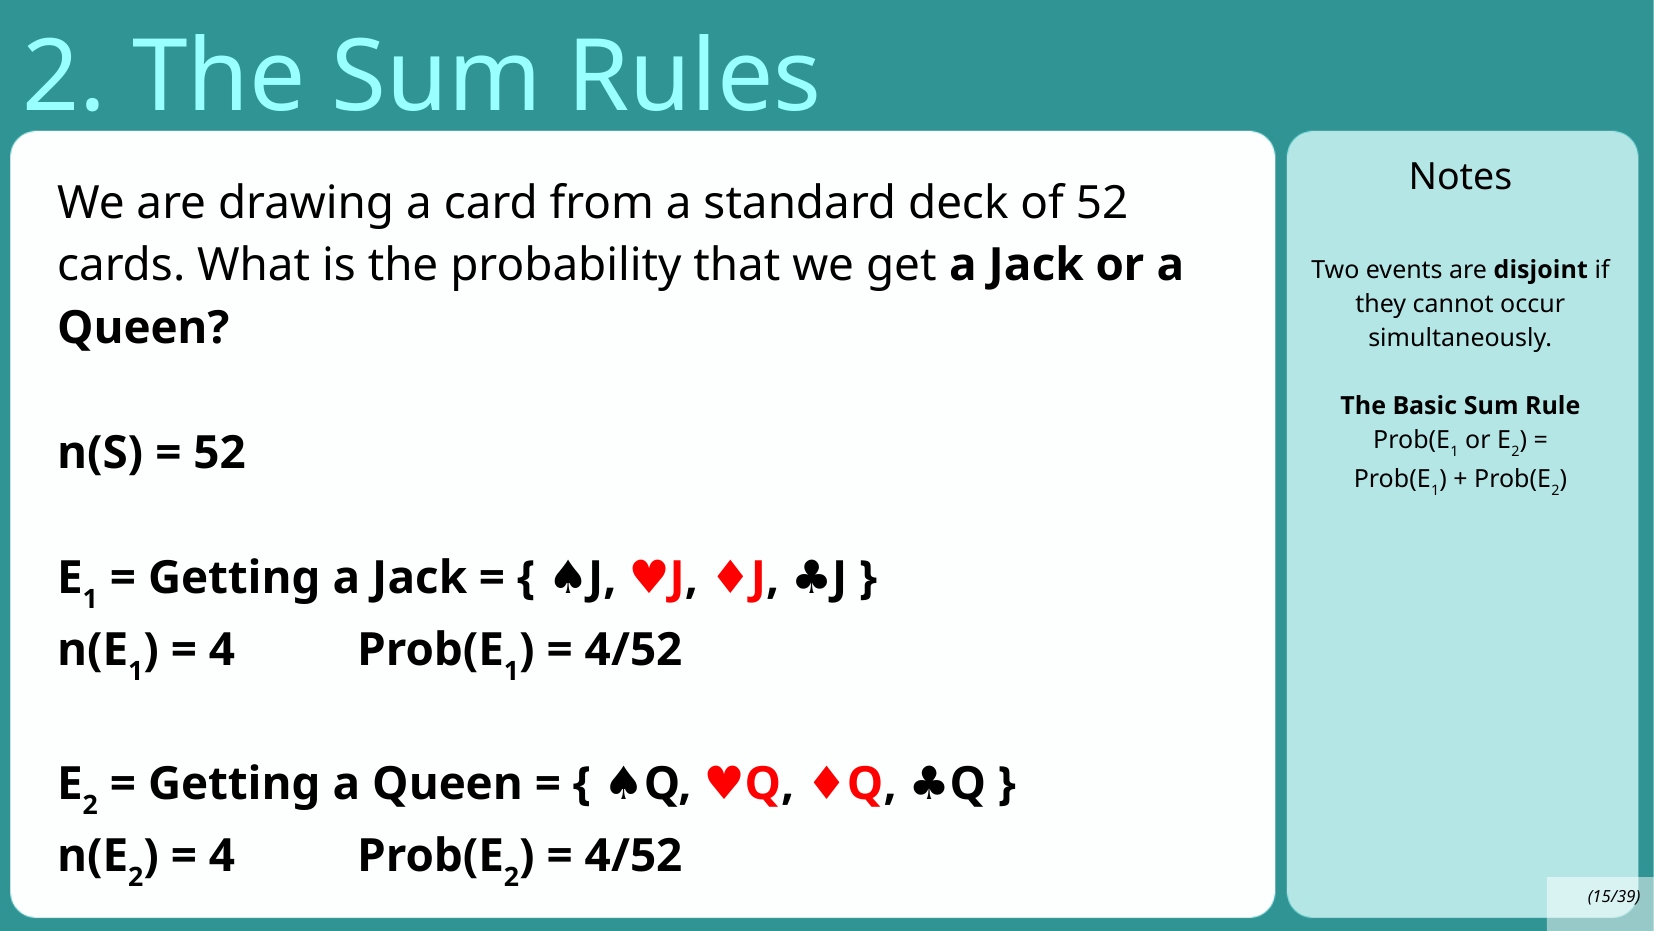

# 2. The Sum Rules
Notes
Two events are disjoint if they cannot occur simultaneously.
The Basic Sum Rule
Prob(E1 or E2) =
Prob(E1) + Prob(E2)
We are drawing a card from a standard deck of 52 cards. What is the probability that we get a Jack or a Queen?
n(S) = 52
E1 = Getting a Jack = { ♠J, ♥J, ♦J, ♣J }
n(E1) = 4		Prob(E1) = 4/52
E2 = Getting a Queen = { ♠Q, ♥Q, ♦Q, ♣Q }
n(E2) = 4		Prob(E2) = 4/52
Prob(E1 or E2) = Prob(E1) + Prob(E2) = 8/52 	= 2/13